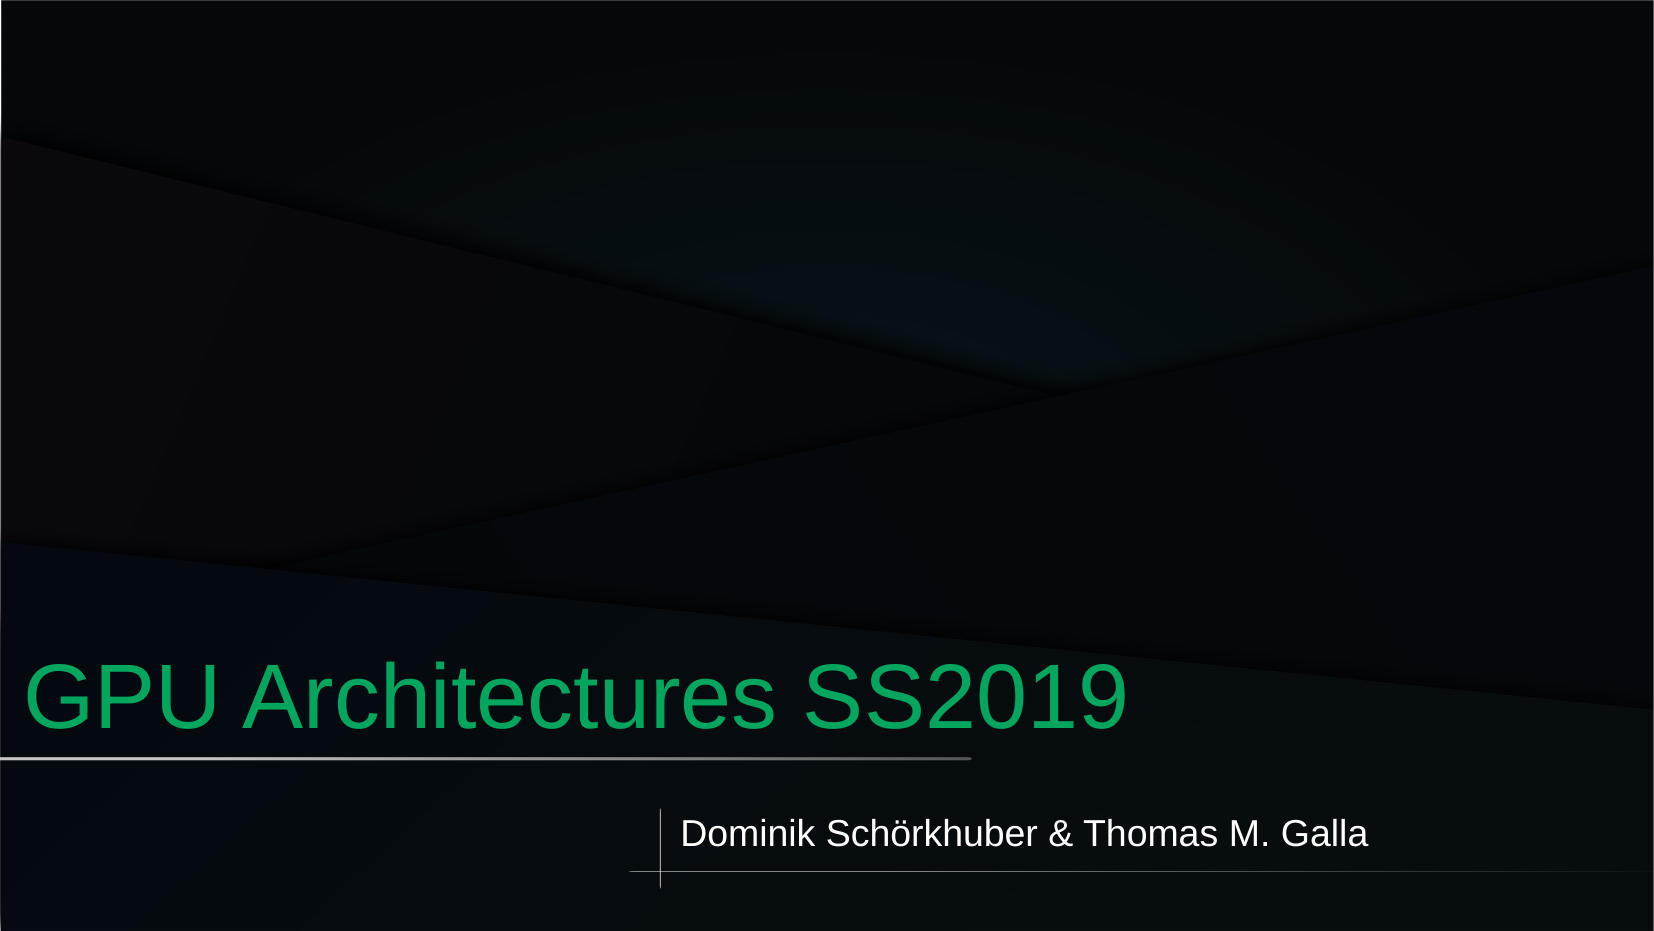

# GPU Architectures SS2019
Dominik Schörkhuber & Thomas M. Galla